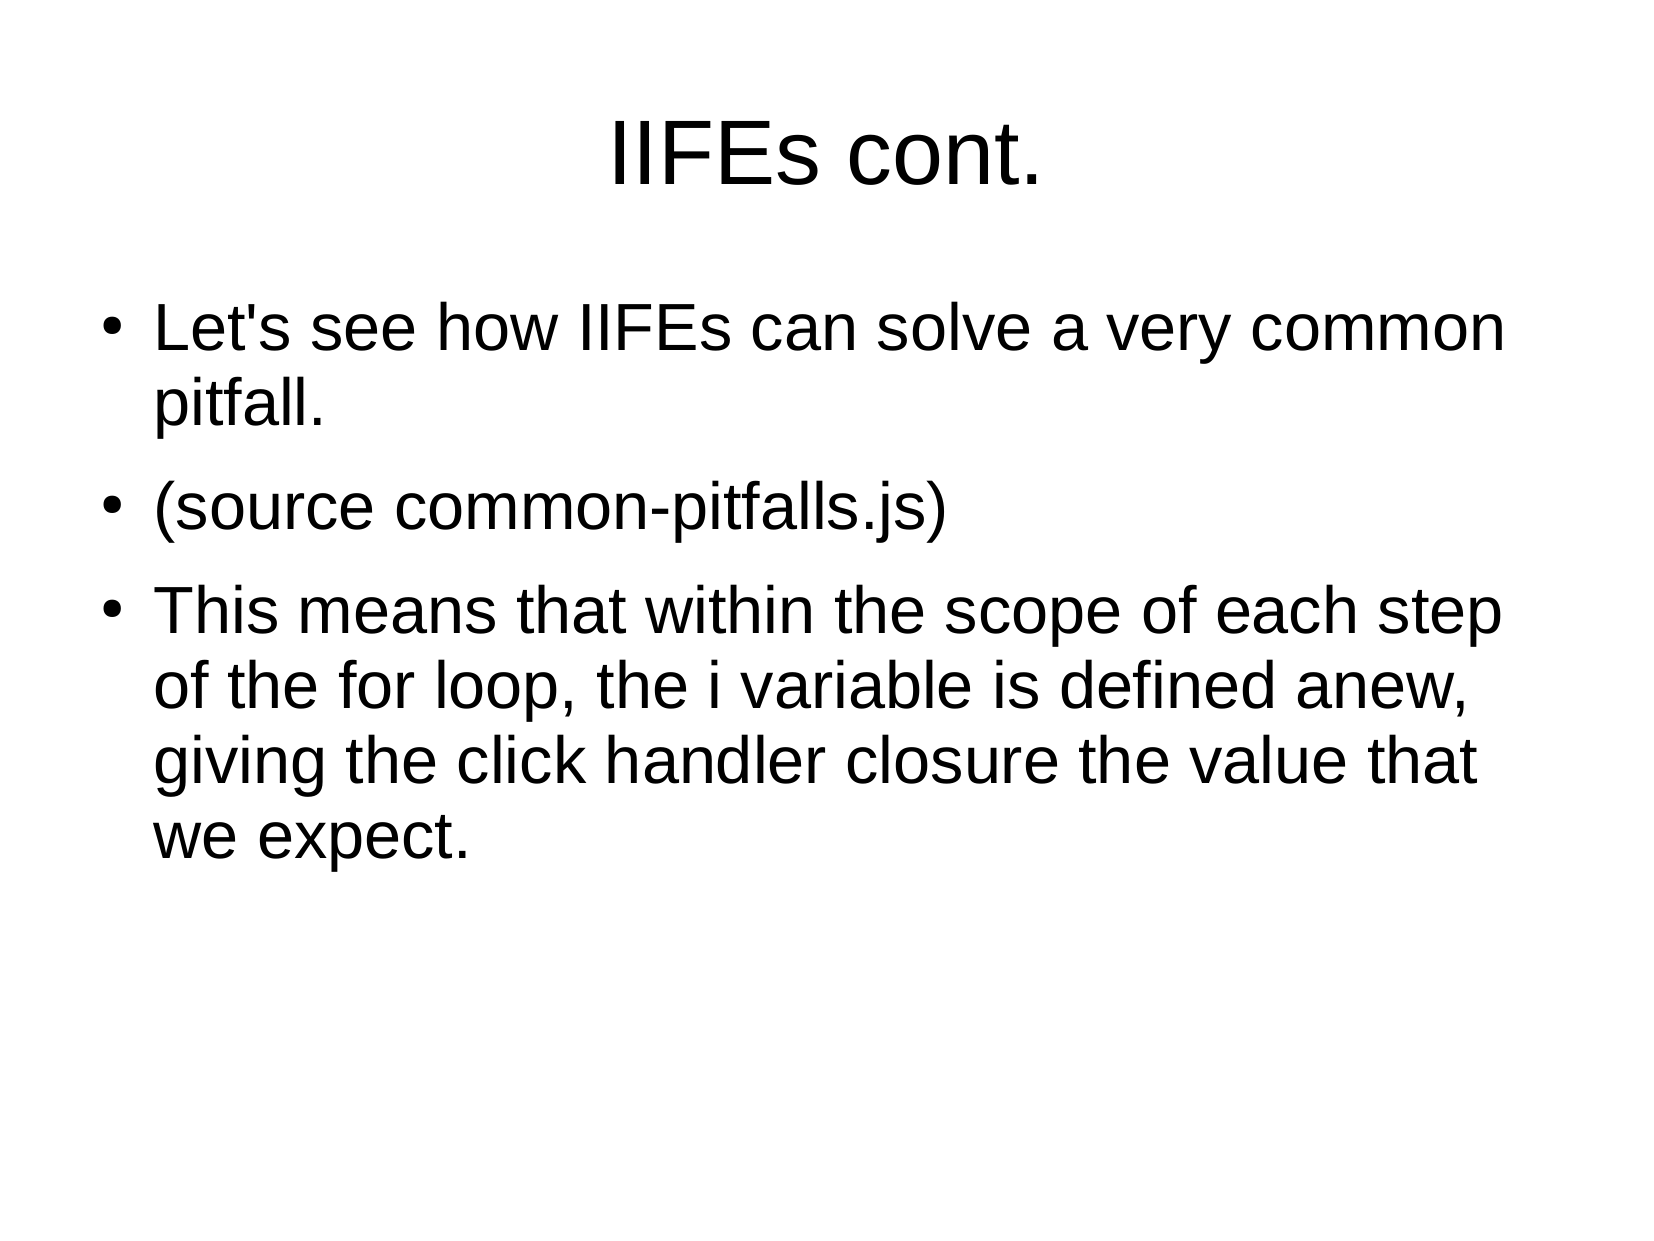

# IIFEs cont.
Let's see how IIFEs can solve a very common pitfall.
(source common-pitfalls.js)
This means that within the scope of each step of the for loop, the i variable is defined anew, giving the click handler closure the value that we expect.